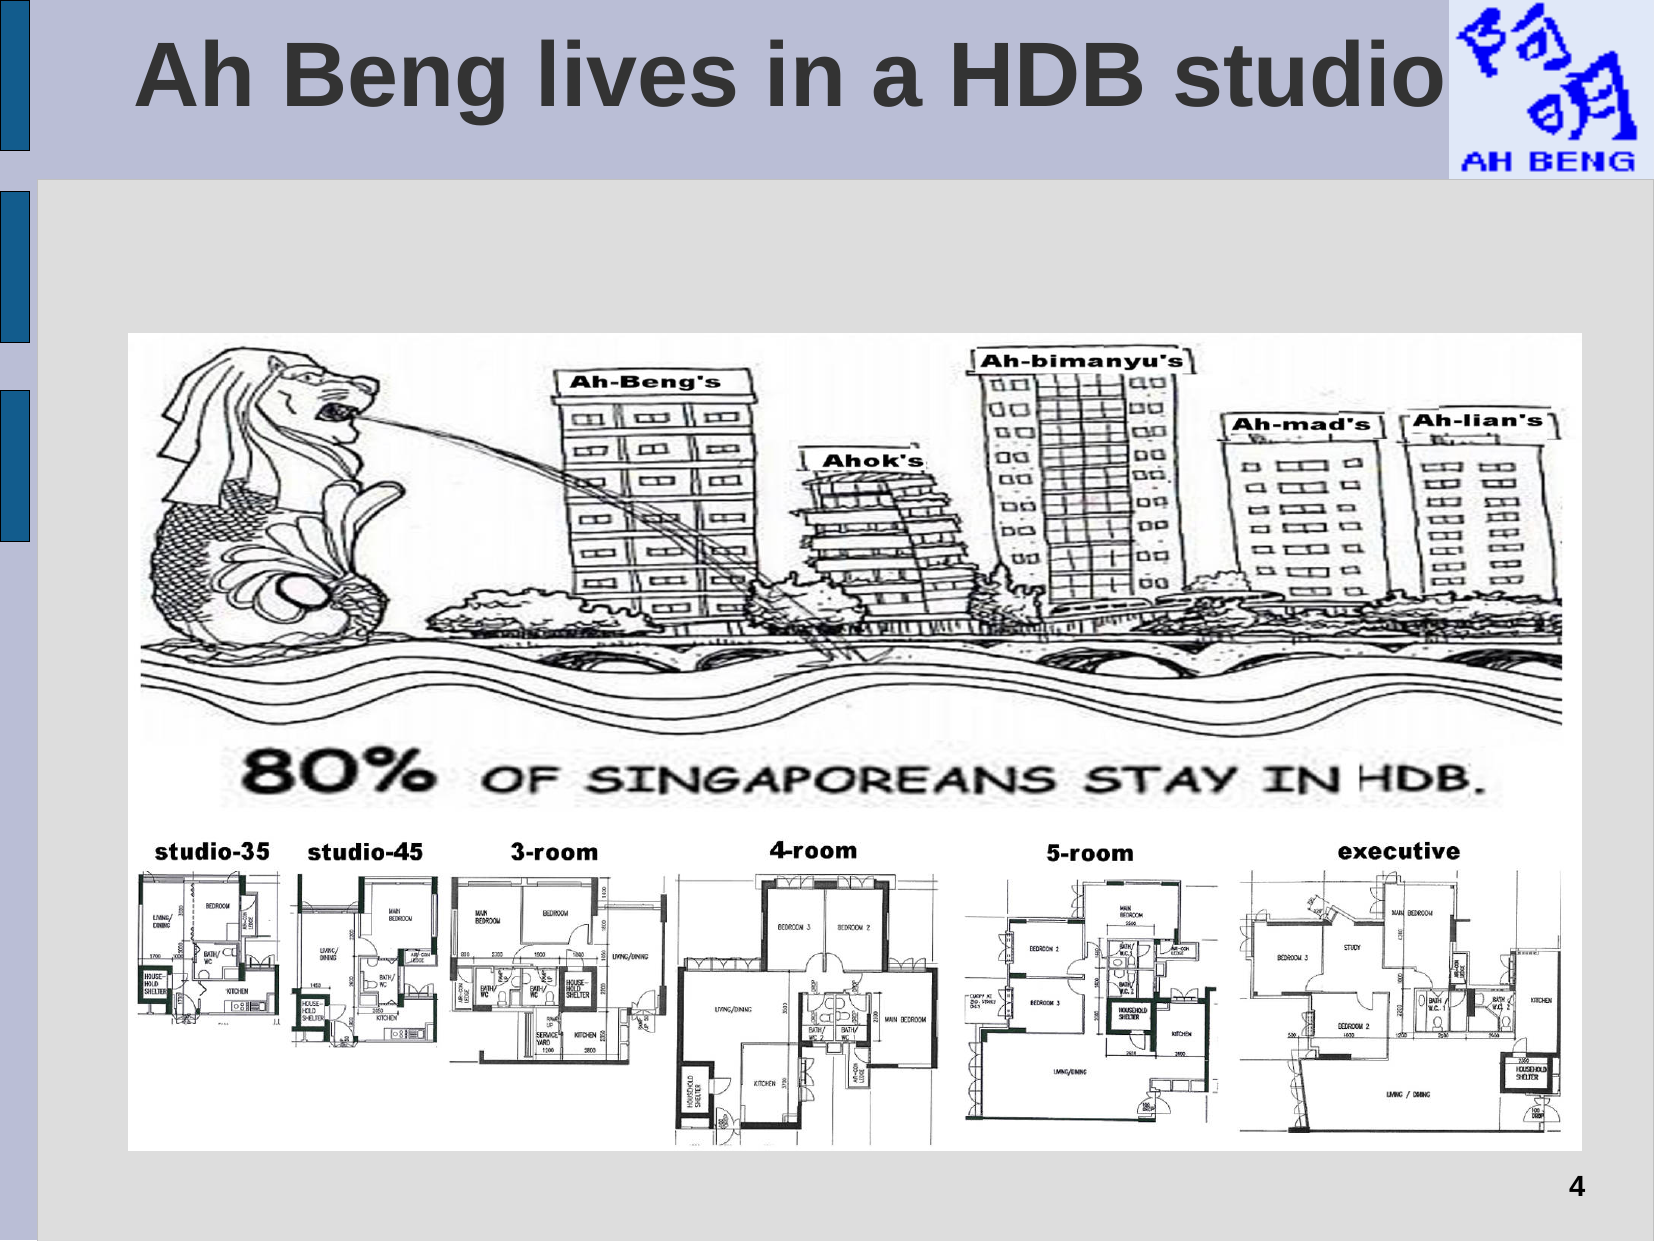

# Ah Beng lives in a HDB studio